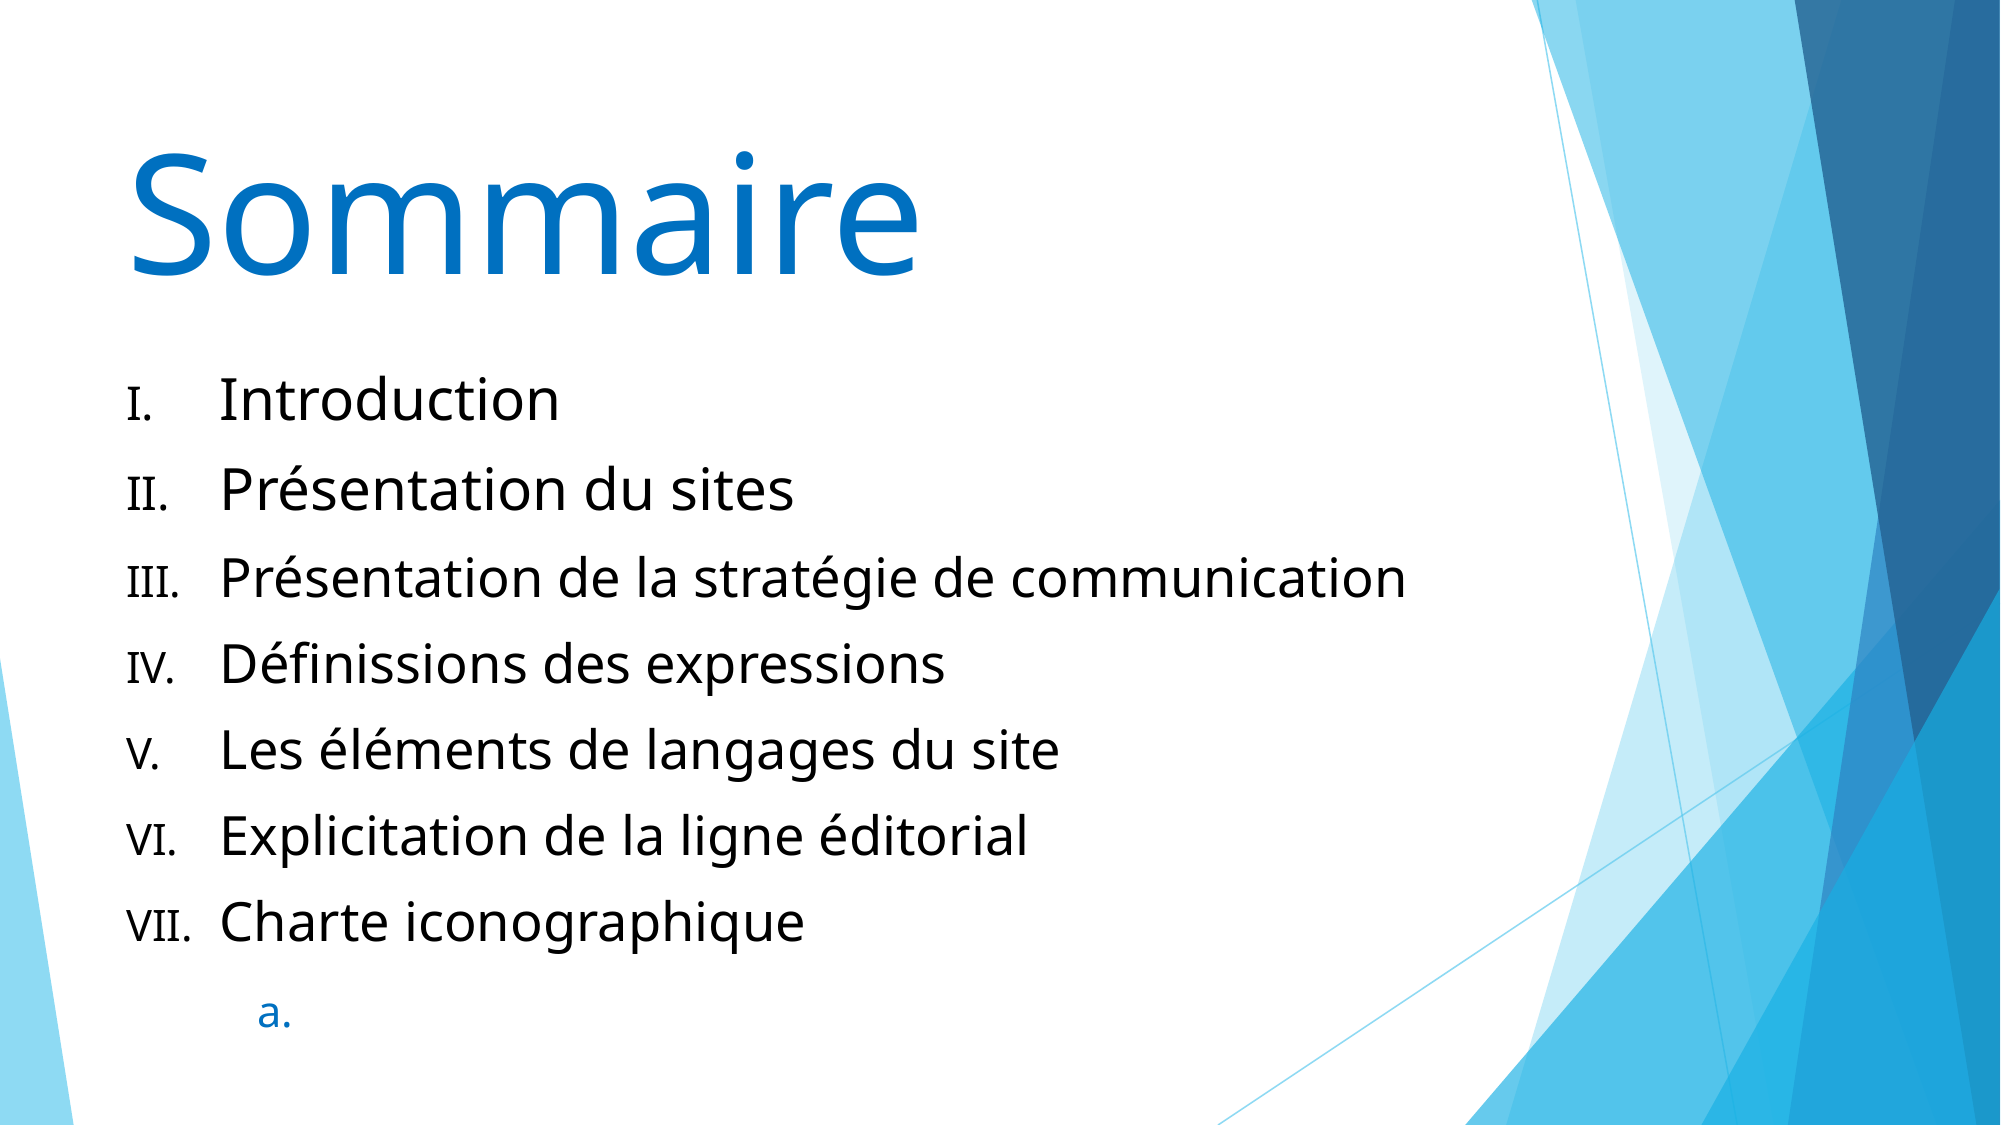

# Sommaire
Introduction
Présentation du sites
Présentation de la stratégie de communication
Définissions des expressions
Les éléments de langages du site
Explicitation de la ligne éditorial
Charte iconographique